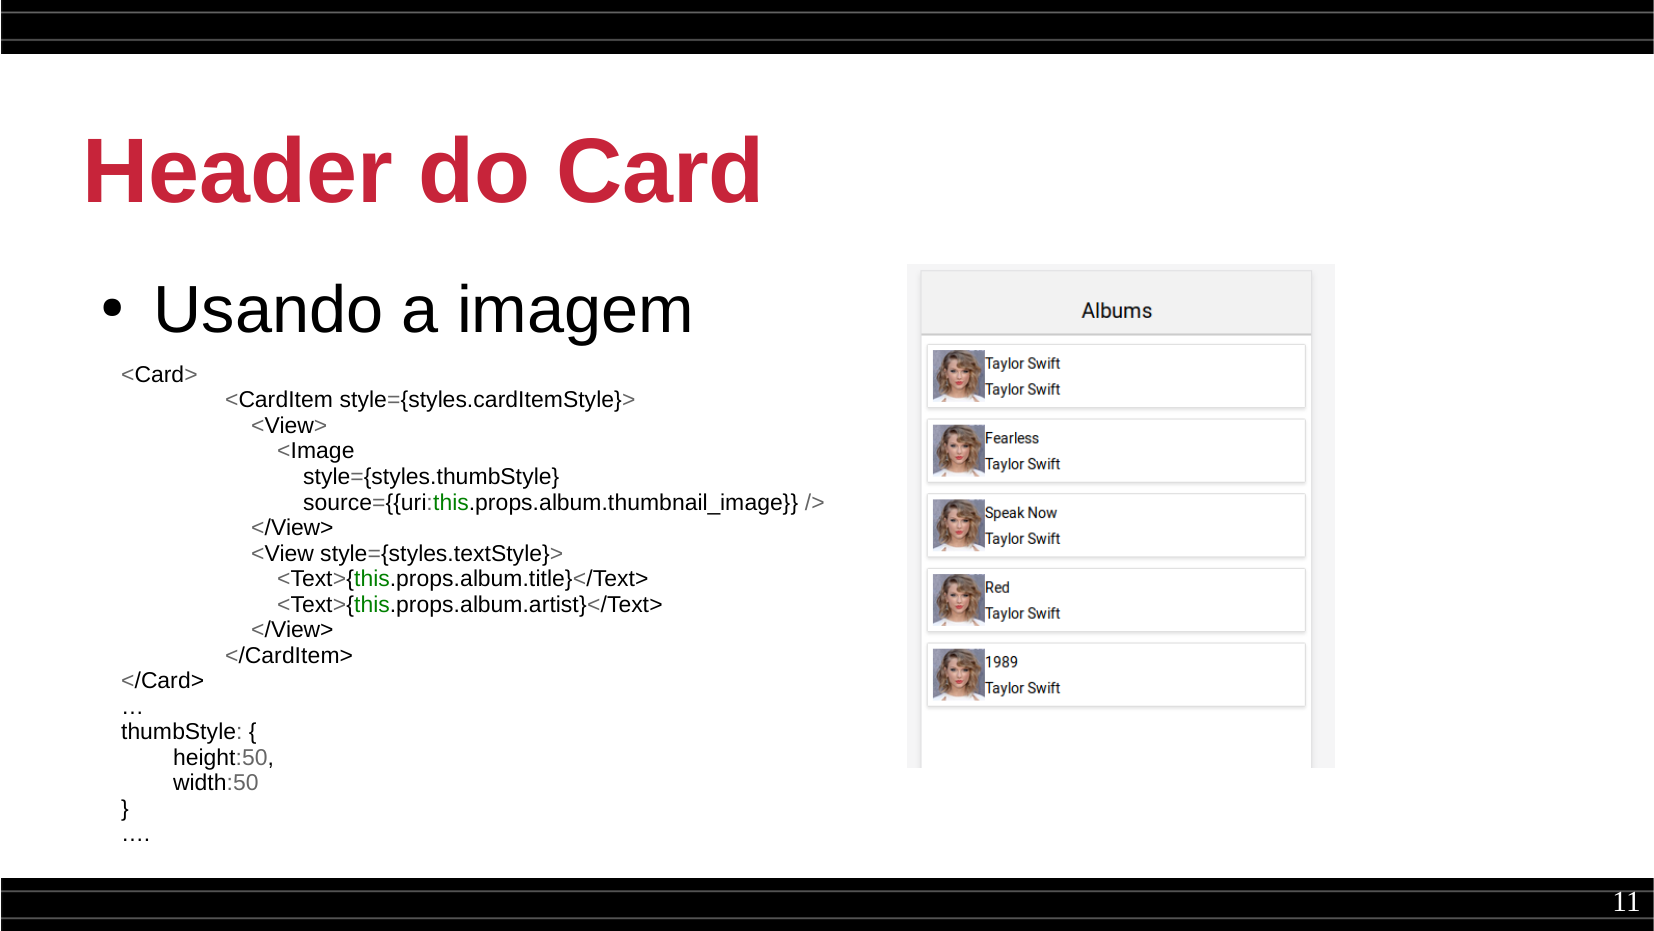

# Header do Card
Usando a imagem
<Card>
 <CardItem style={styles.cardItemStyle}>
 <View>
 <Image
 style={styles.thumbStyle}
 source={{uri:this.props.album.thumbnail_image}} />
 </View>
 <View style={styles.textStyle}>
 <Text>{this.props.album.title}</Text>
 <Text>{this.props.album.artist}</Text>
 </View>
 </CardItem>
</Card>
…
thumbStyle: {
 height:50,
 width:50
}
….